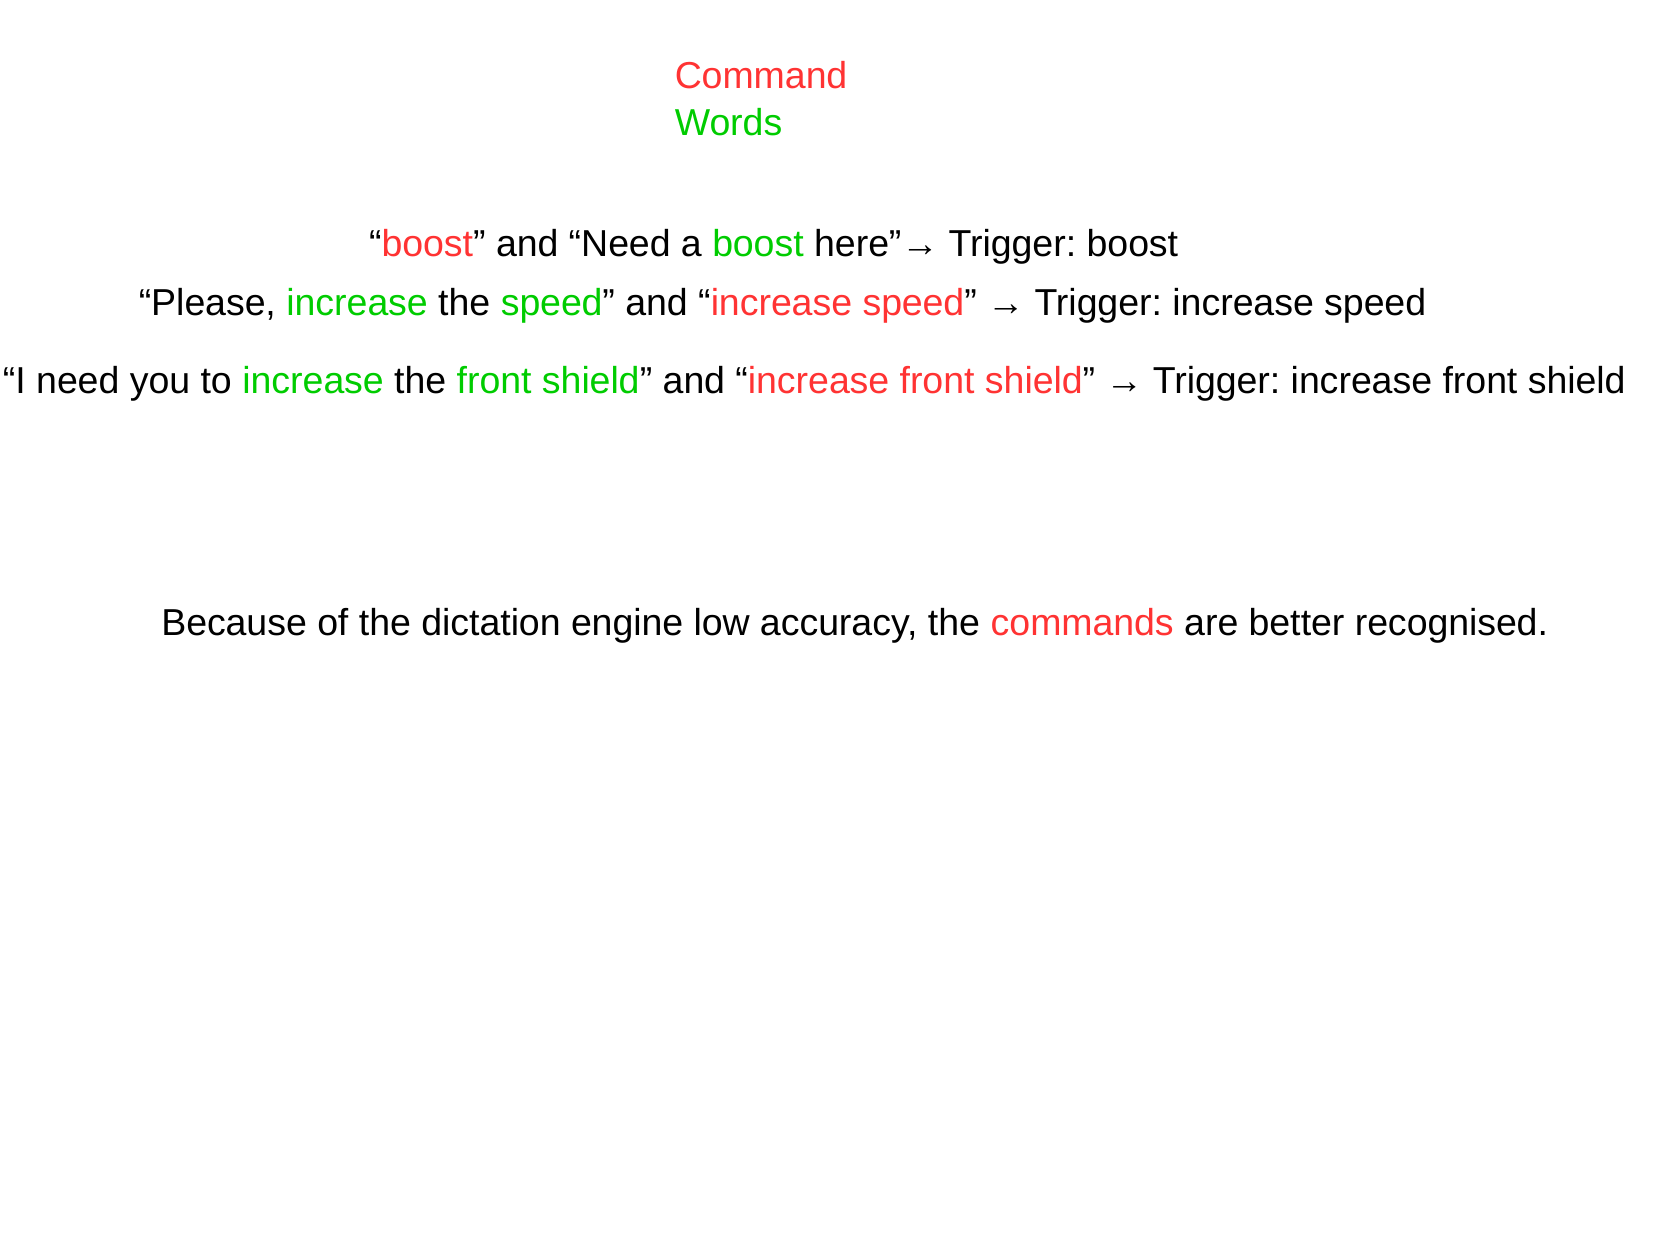

Command
Words
“boost” and “Need a boost here”→ Trigger: boost
“Please, increase the speed” and “increase speed” → Trigger: increase speed
“I need you to increase the front shield” and “increase front shield” → Trigger: increase front shield
Because of the dictation engine low accuracy, the commands are better recognised.